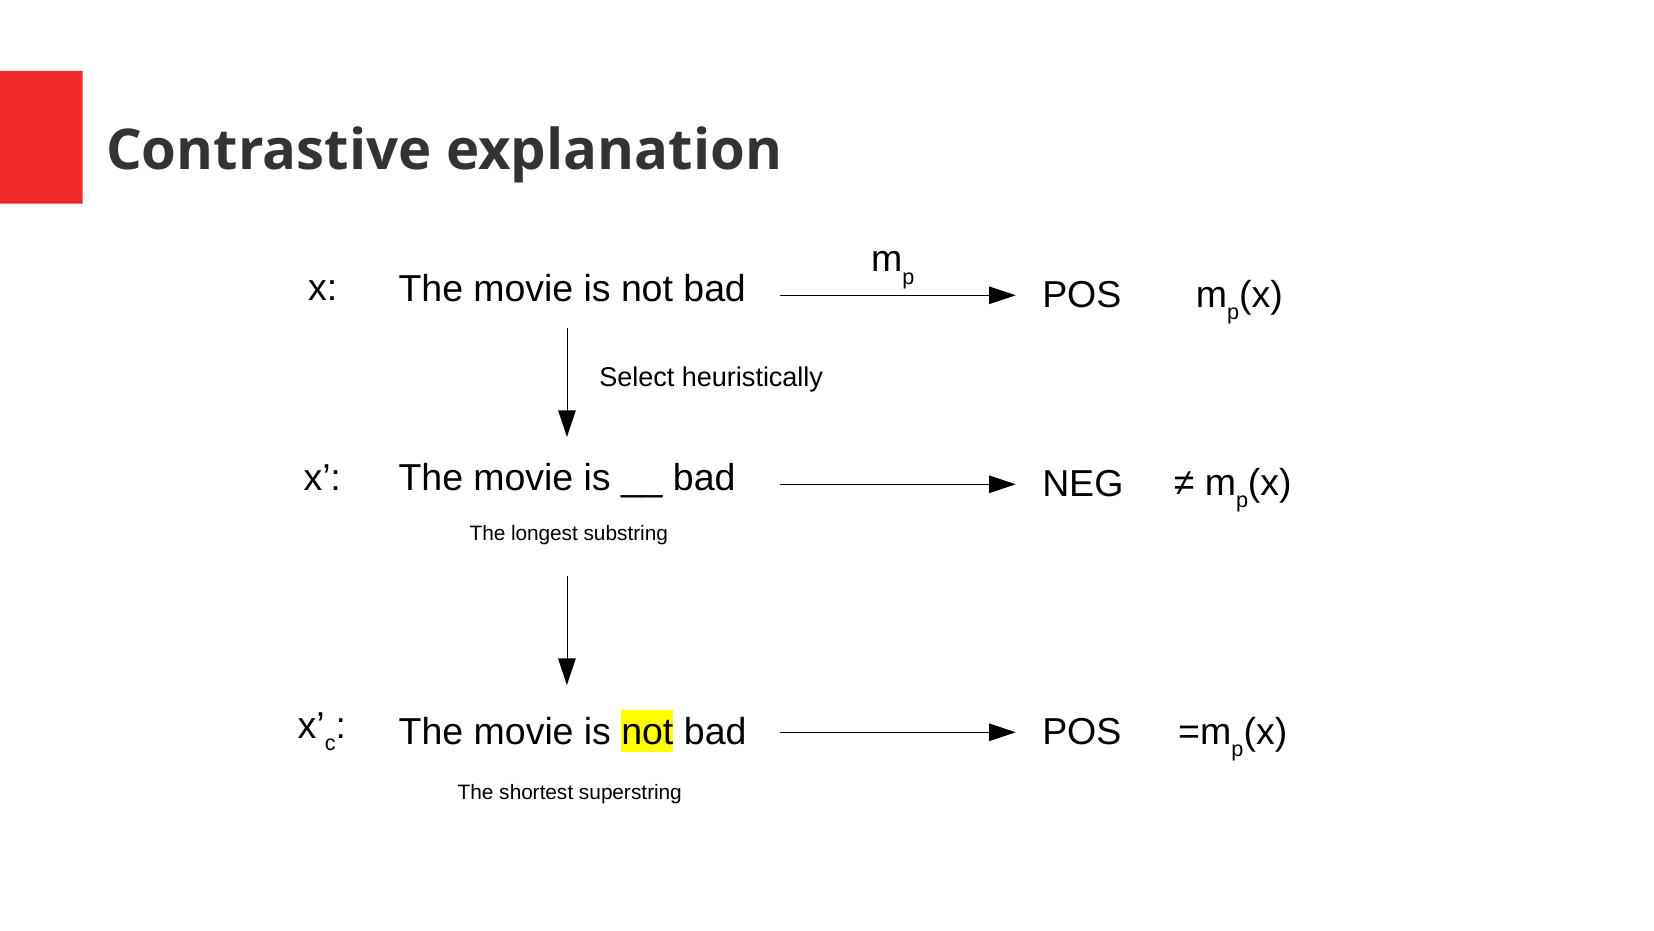

# Contrastive explanation
mp
x:
The movie is not bad
POS
mp(x)
Select heuristically
x’:
The movie is __ bad
≠ mp(x)
NEG
The longest substring
x’c:
The movie is not bad
POS
=mp(x)
The shortest superstring